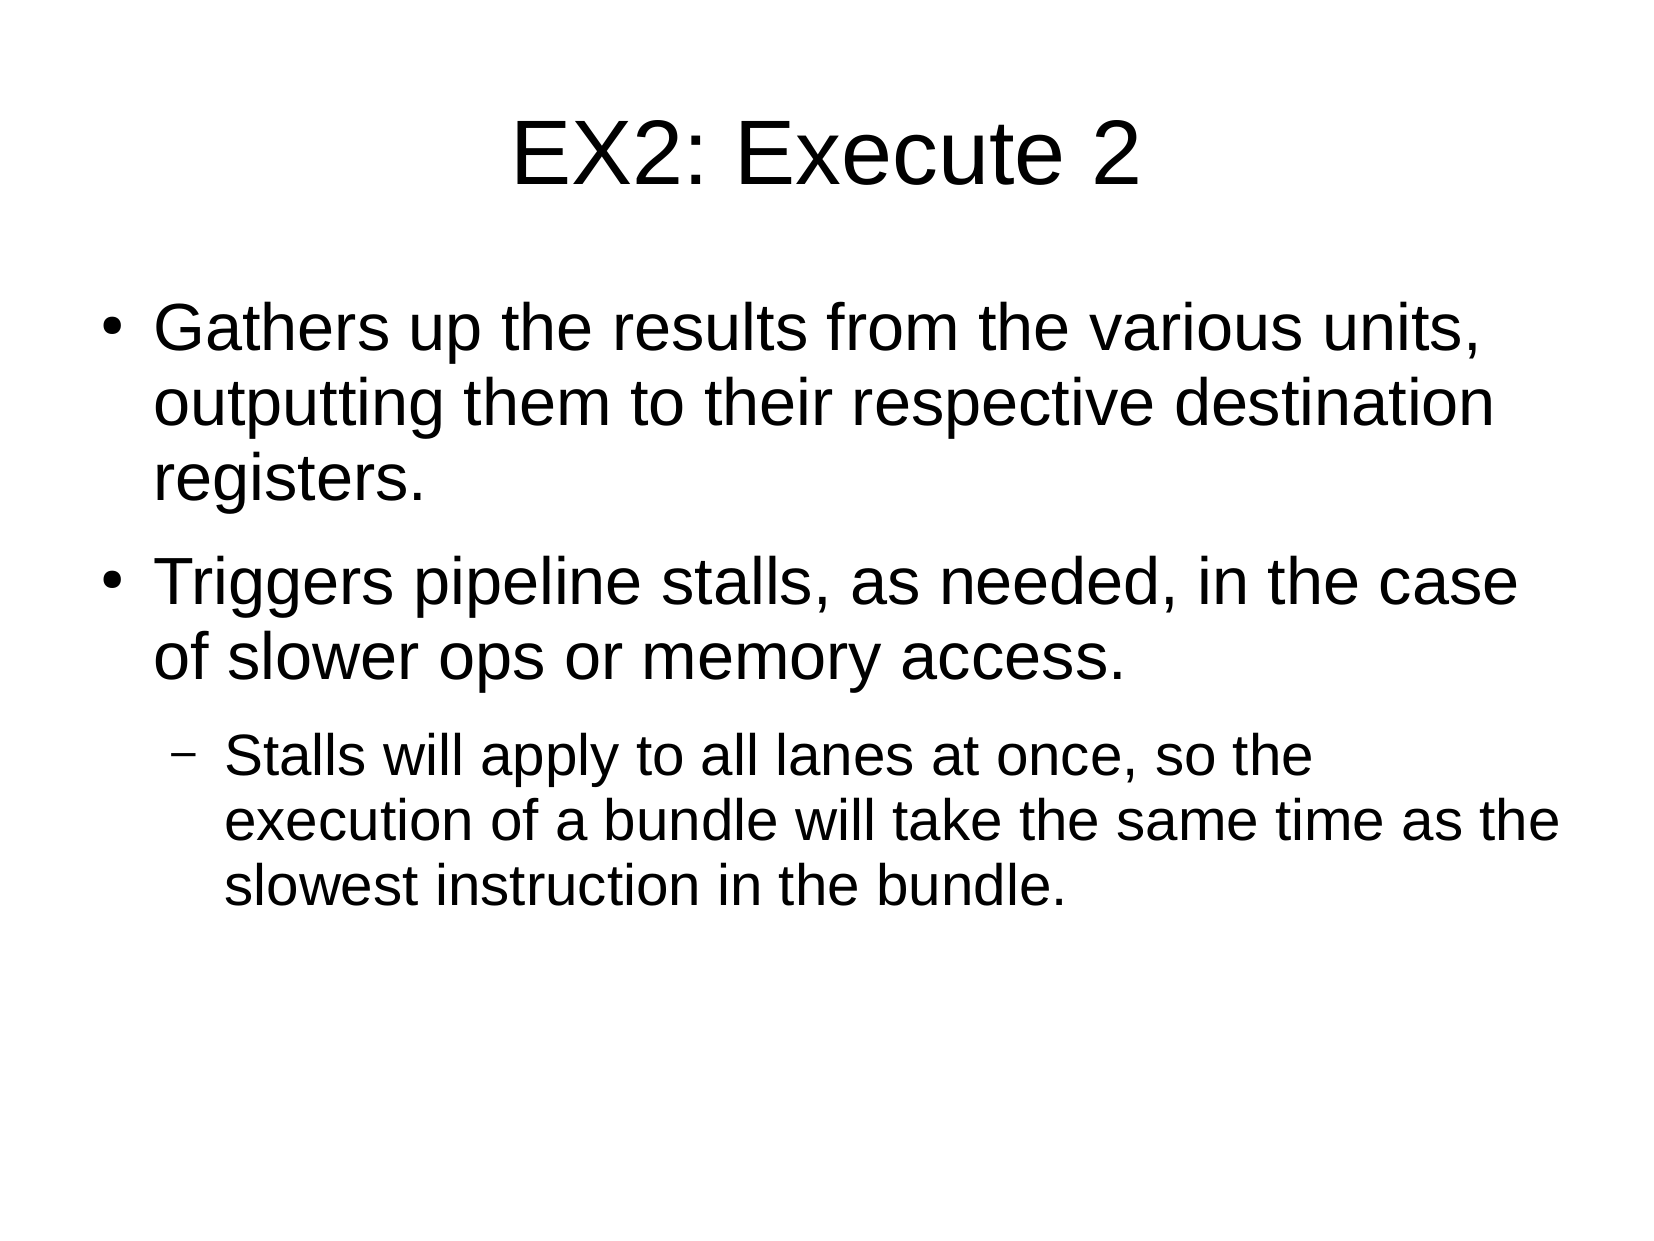

# EX2: Execute 2
Gathers up the results from the various units, outputting them to their respective destination registers.
Triggers pipeline stalls, as needed, in the case of slower ops or memory access.
Stalls will apply to all lanes at once, so the execution of a bundle will take the same time as the slowest instruction in the bundle.